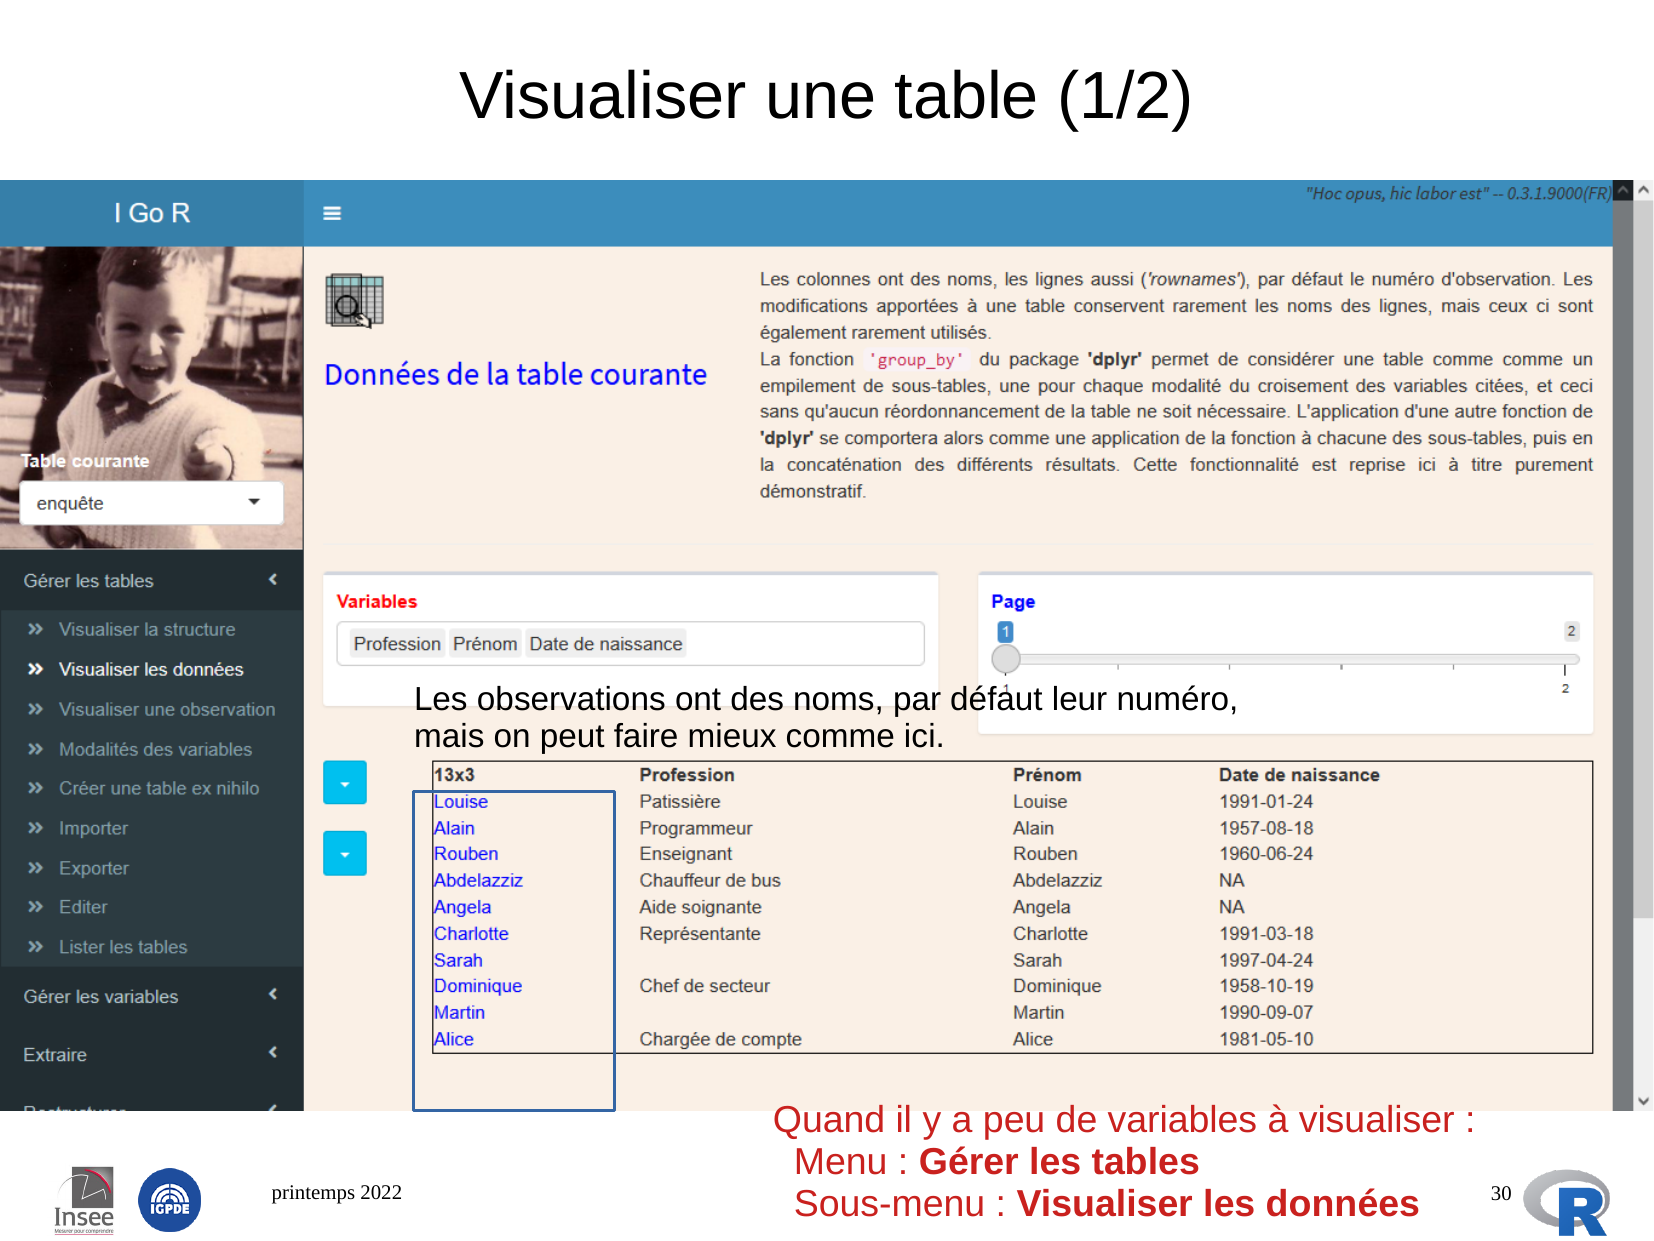

# Visualiser une table (1/2)
Les observations ont des noms, par défaut leur numéro,
mais on peut faire mieux comme ici.
Quand il y a peu de variables à visualiser :
 Menu : Gérer les tables
 Sous-menu : Visualiser les données
printemps 2022
30